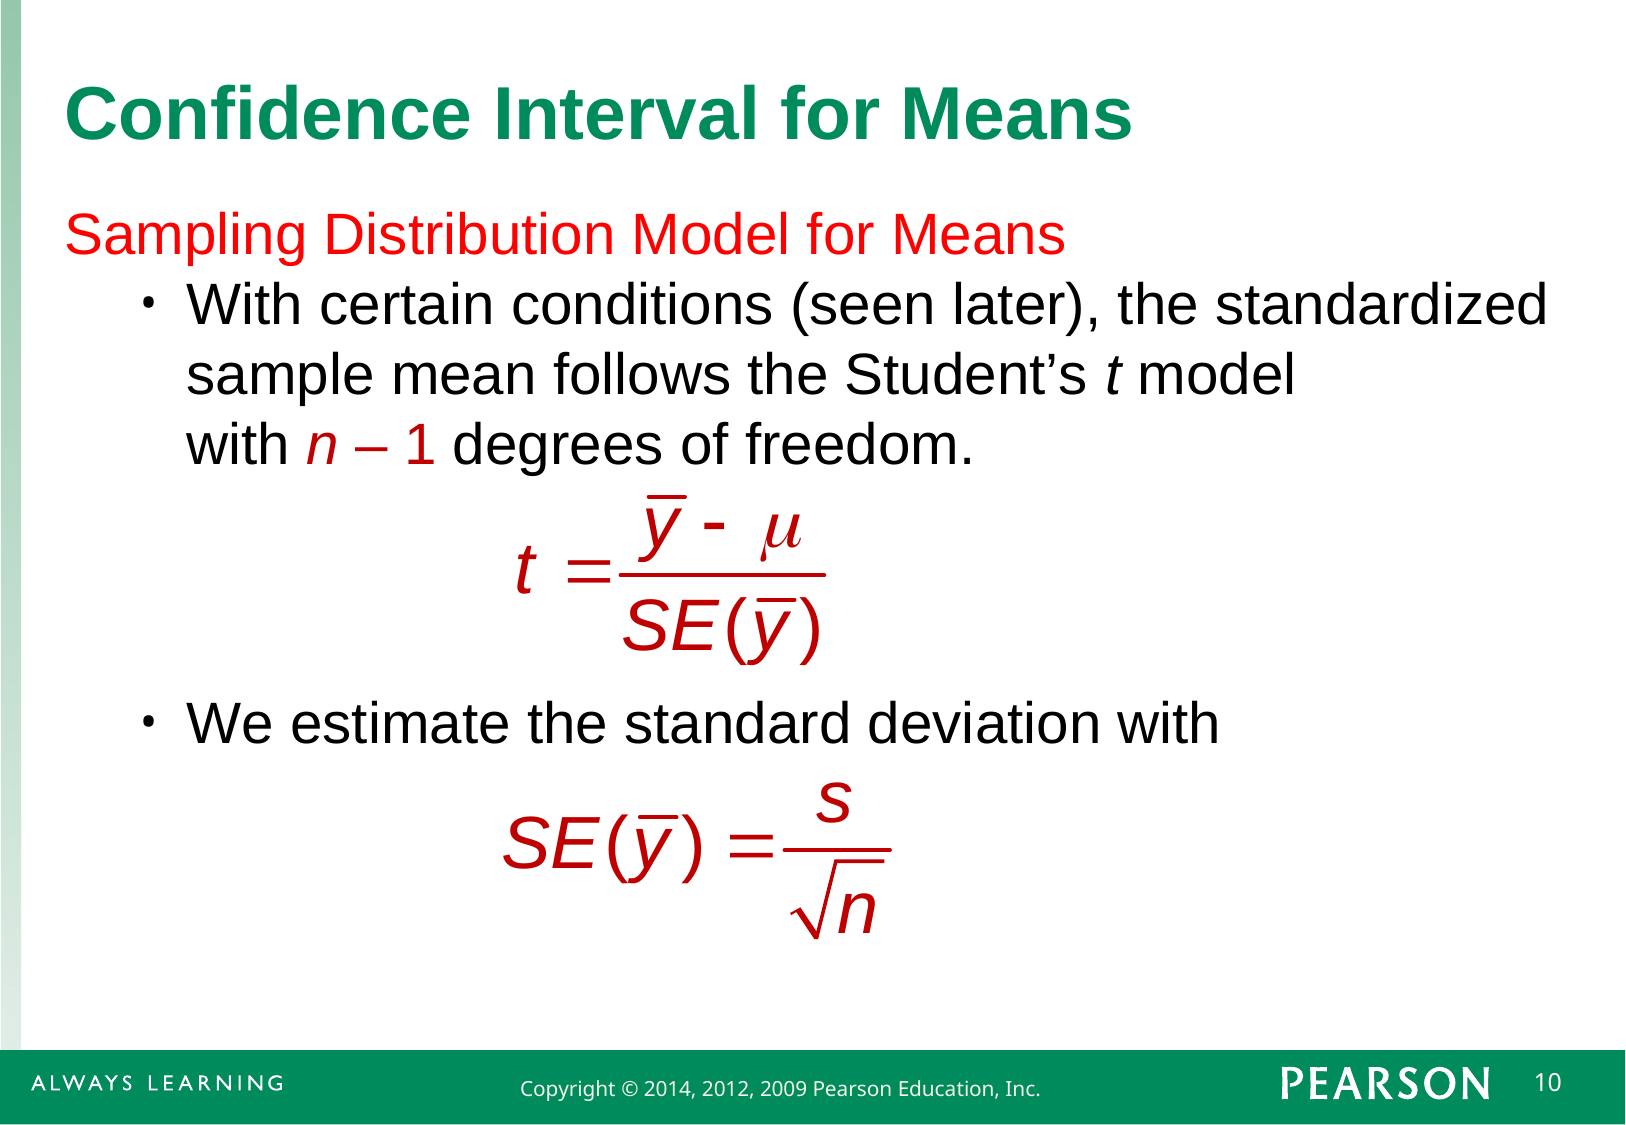

# Confidence Interval for Means
Sampling Distribution Model for Means
With certain conditions (seen later), the standardized sample mean follows the Student’s t model
with n – 1 degrees of freedom.
We estimate the standard deviation with